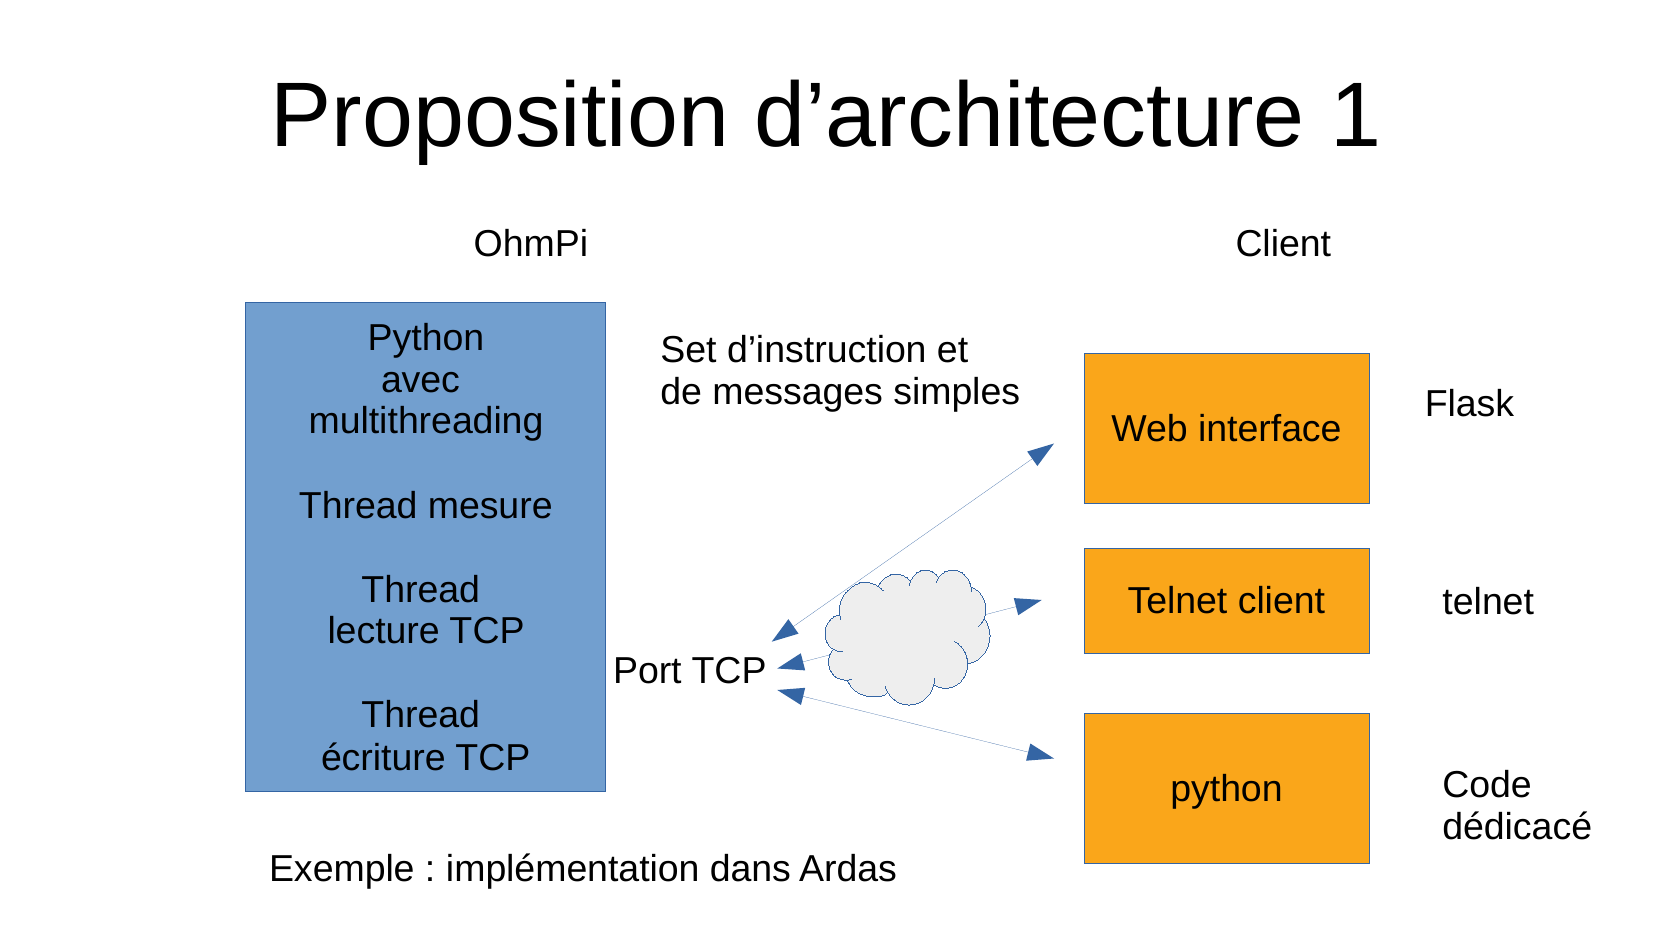

# Proposition d’architecture 1
OhmPi
Client
Python
avec
multithreading
Thread mesure
Thread
lecture TCP
Thread
écriture TCP
Set d’instruction et
de messages simples
Web interface
Flask
Telnet client
telnet
Port TCP
python
Code
dédicacé
Exemple : implémentation dans Ardas